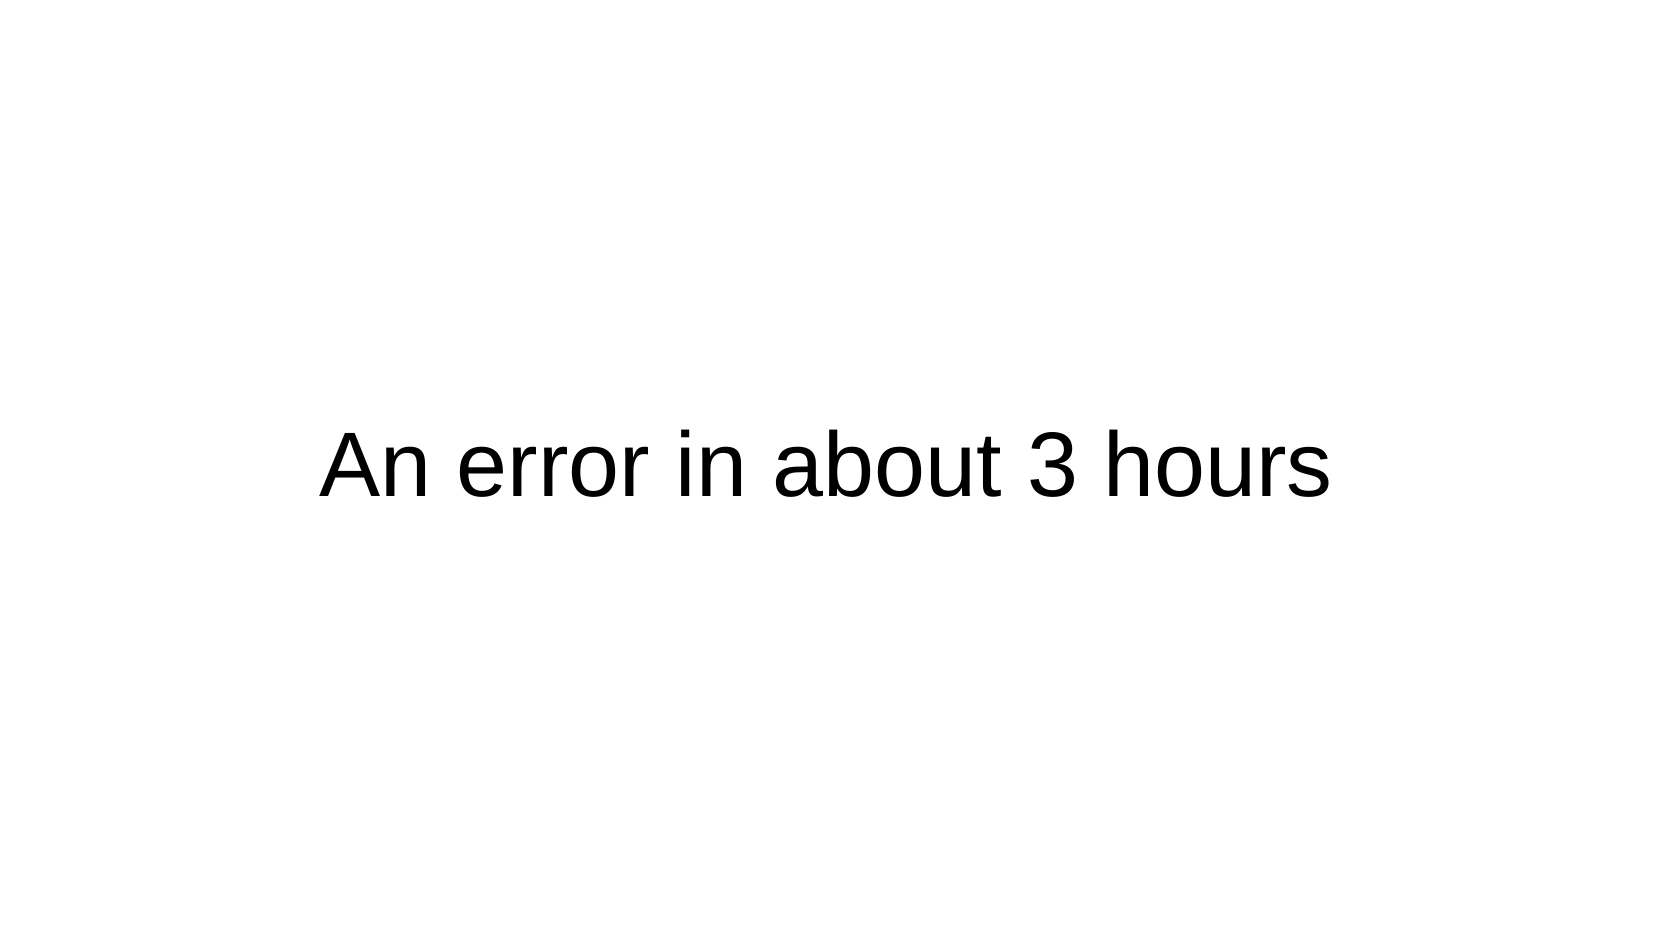

# An error in about 3 hours